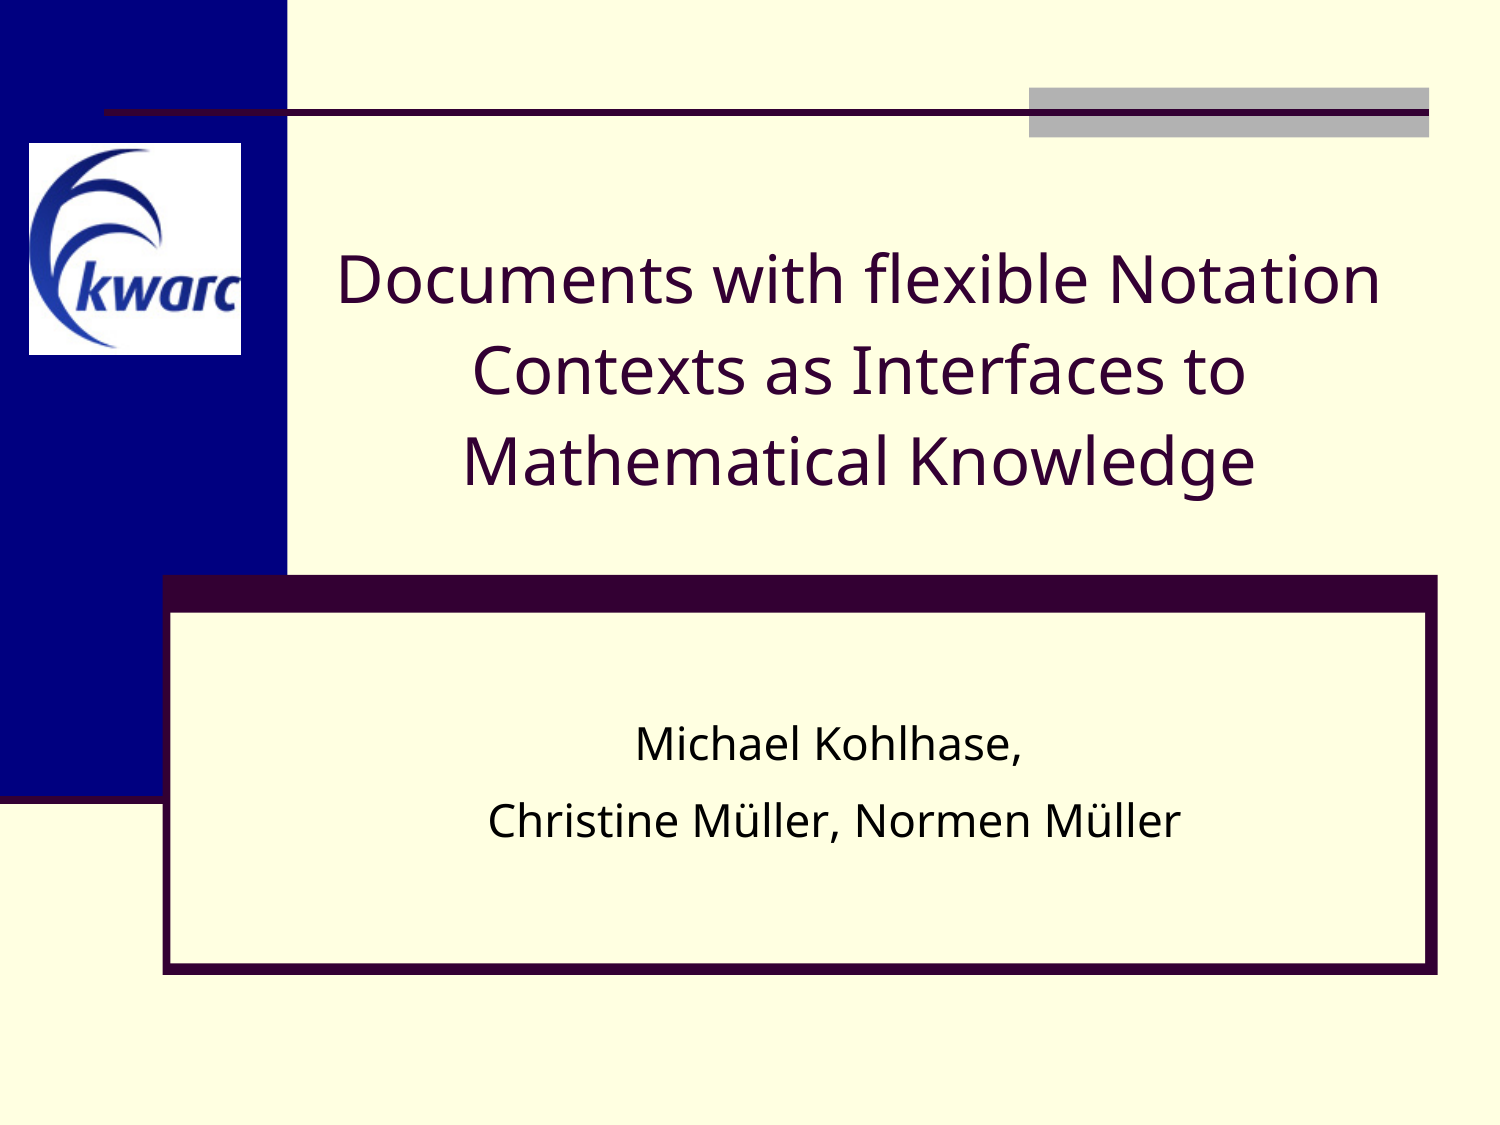

# Documents with flexible Notation Contexts as Interfaces to Mathematical Knowledge
Michael Kohlhase,
Christine Müller, Normen Müller